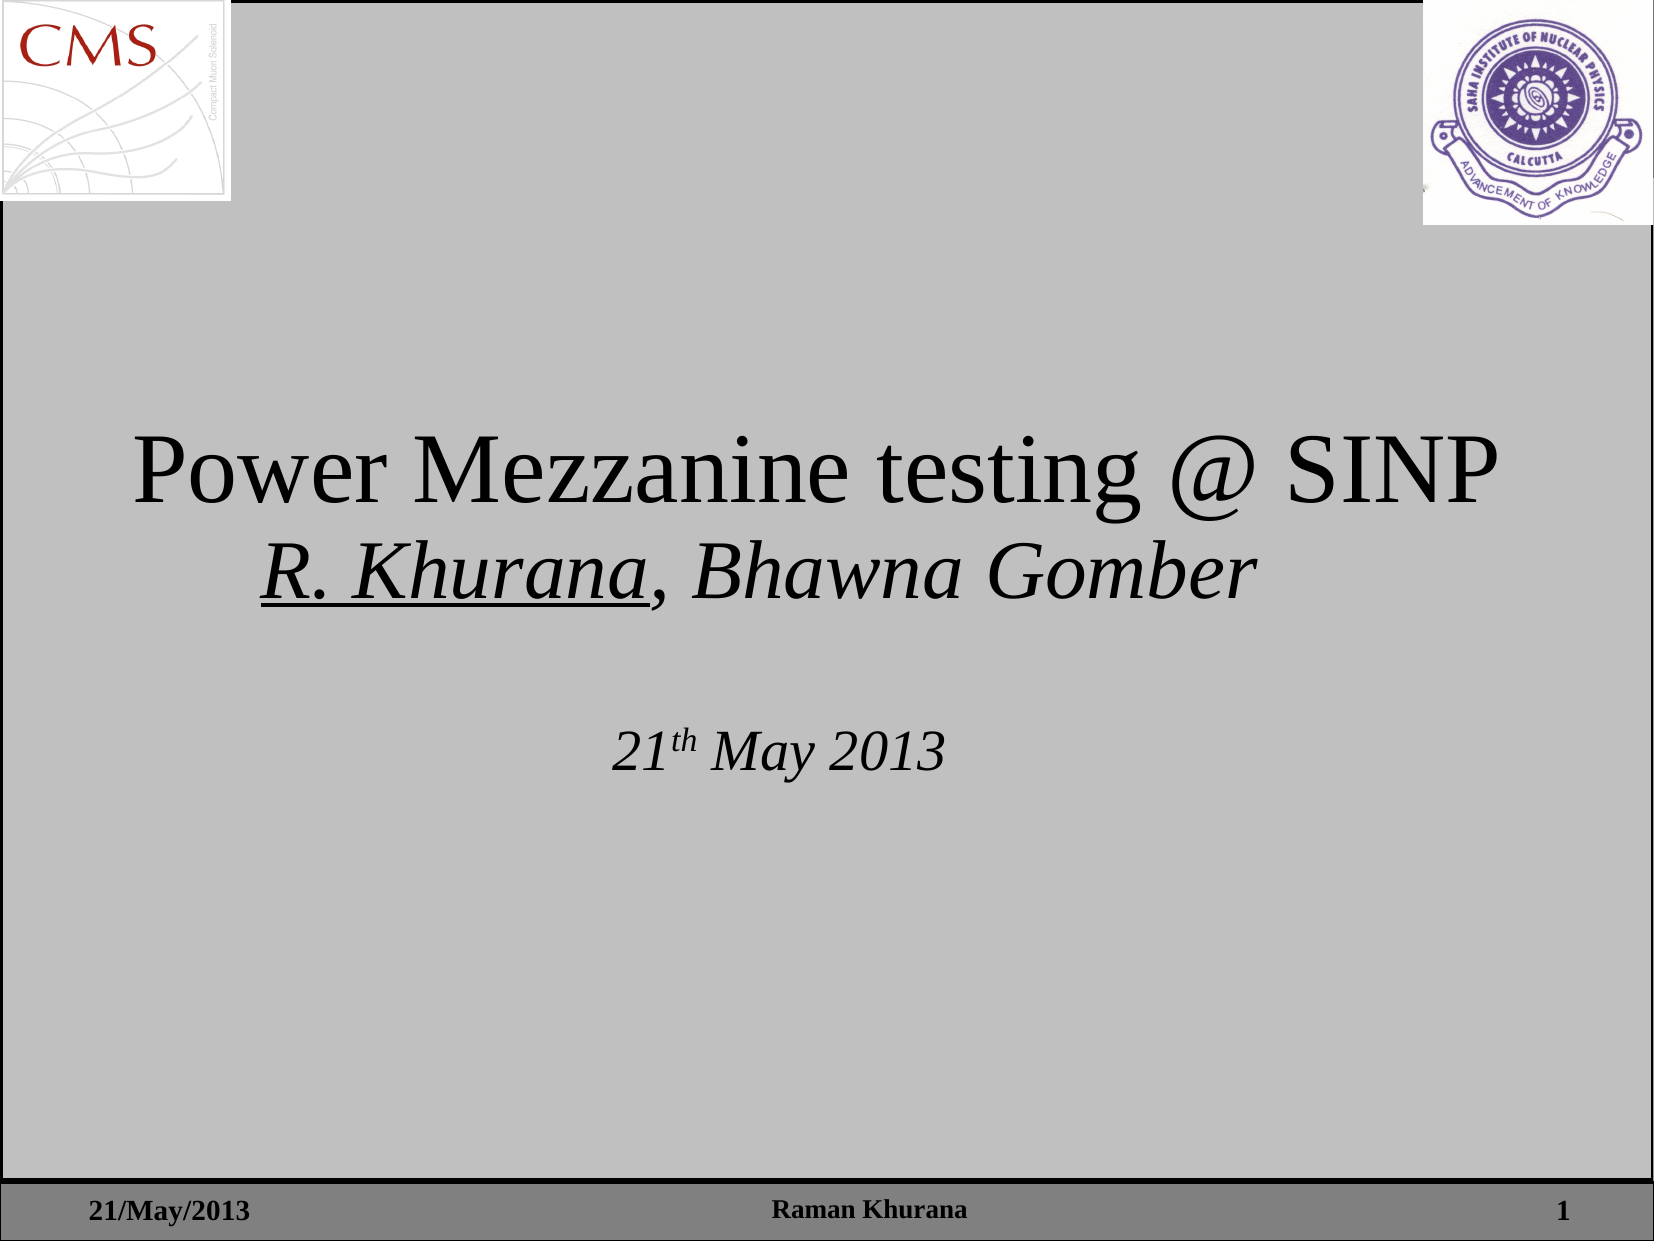

Power Mezzanine testing @ SINP
 R. Khurana, Bhawna Gomber
 21th May 2013
1